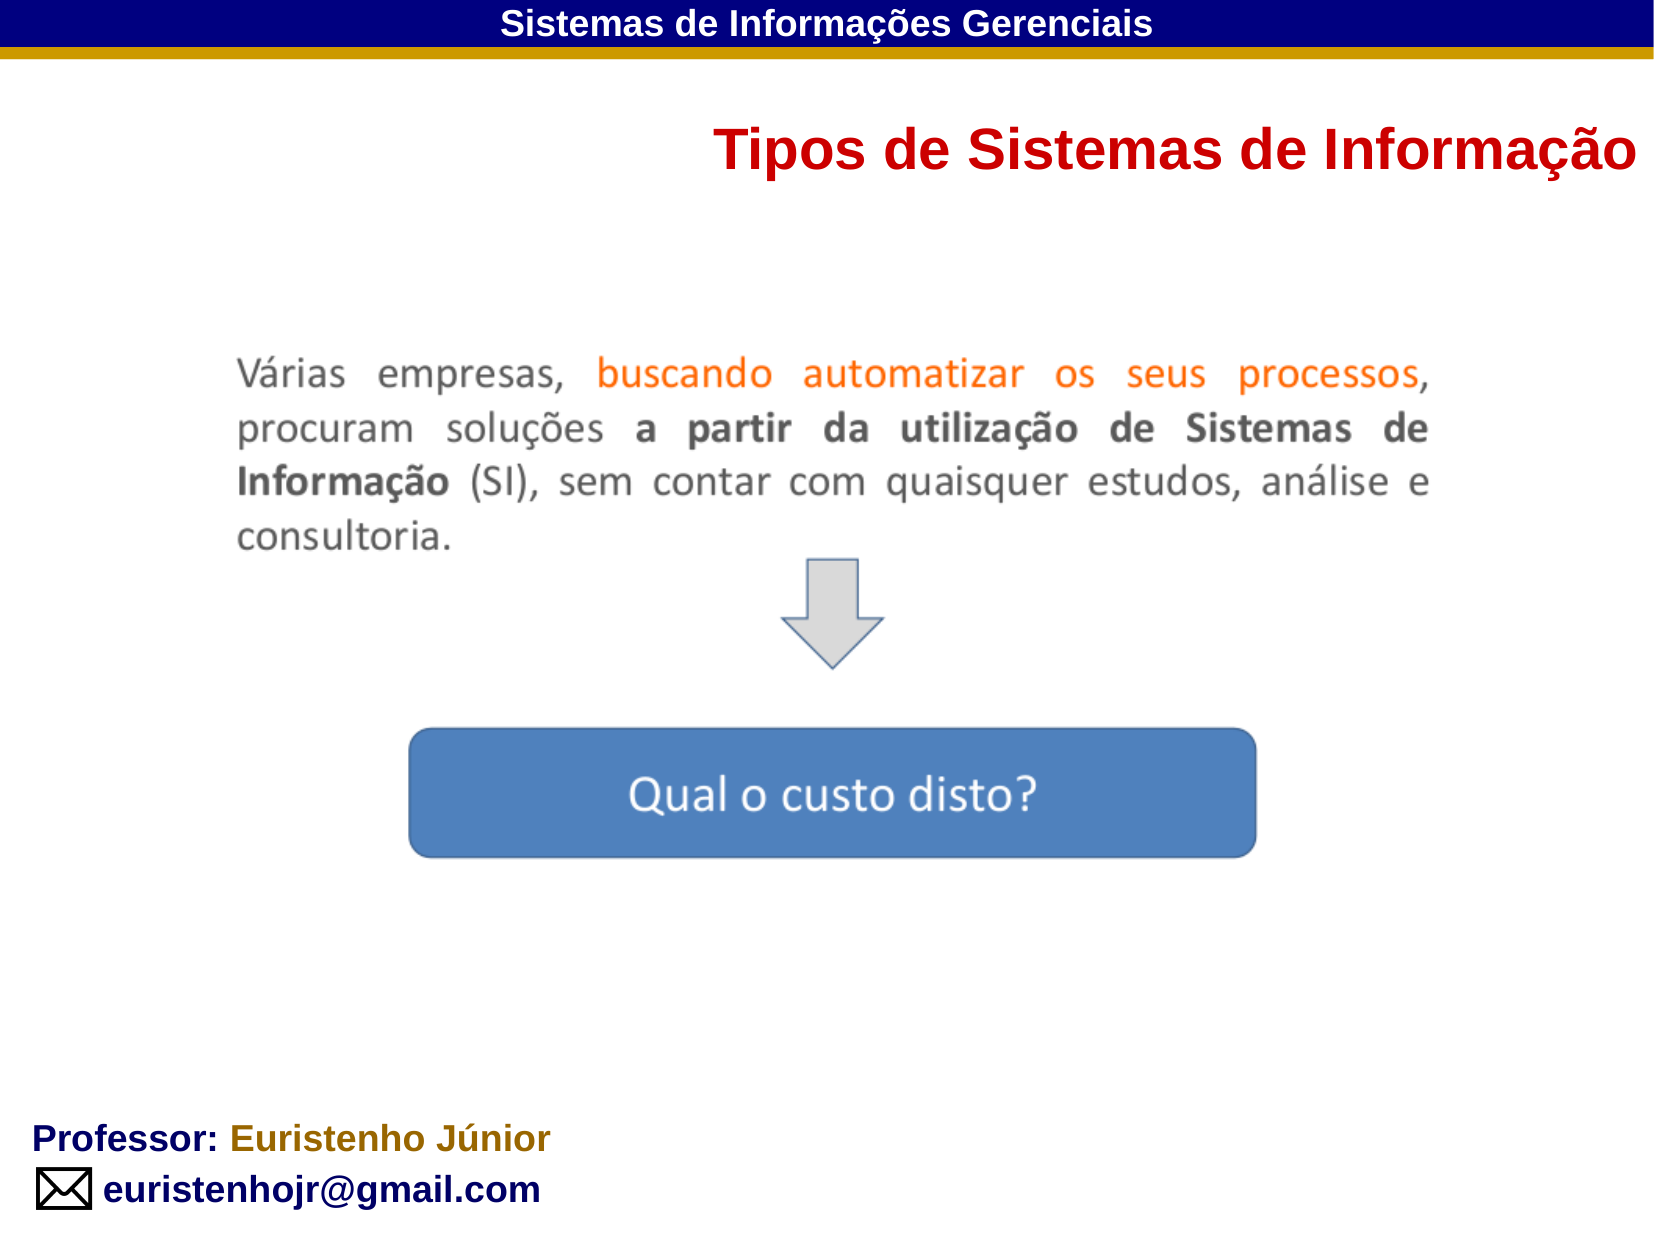

Empreendedorismo
Sistemas de Informações Gerenciais
Tipos de Sistemas de Informação
Professor: Euristenho Júnior
euristenhojr@gmail.com